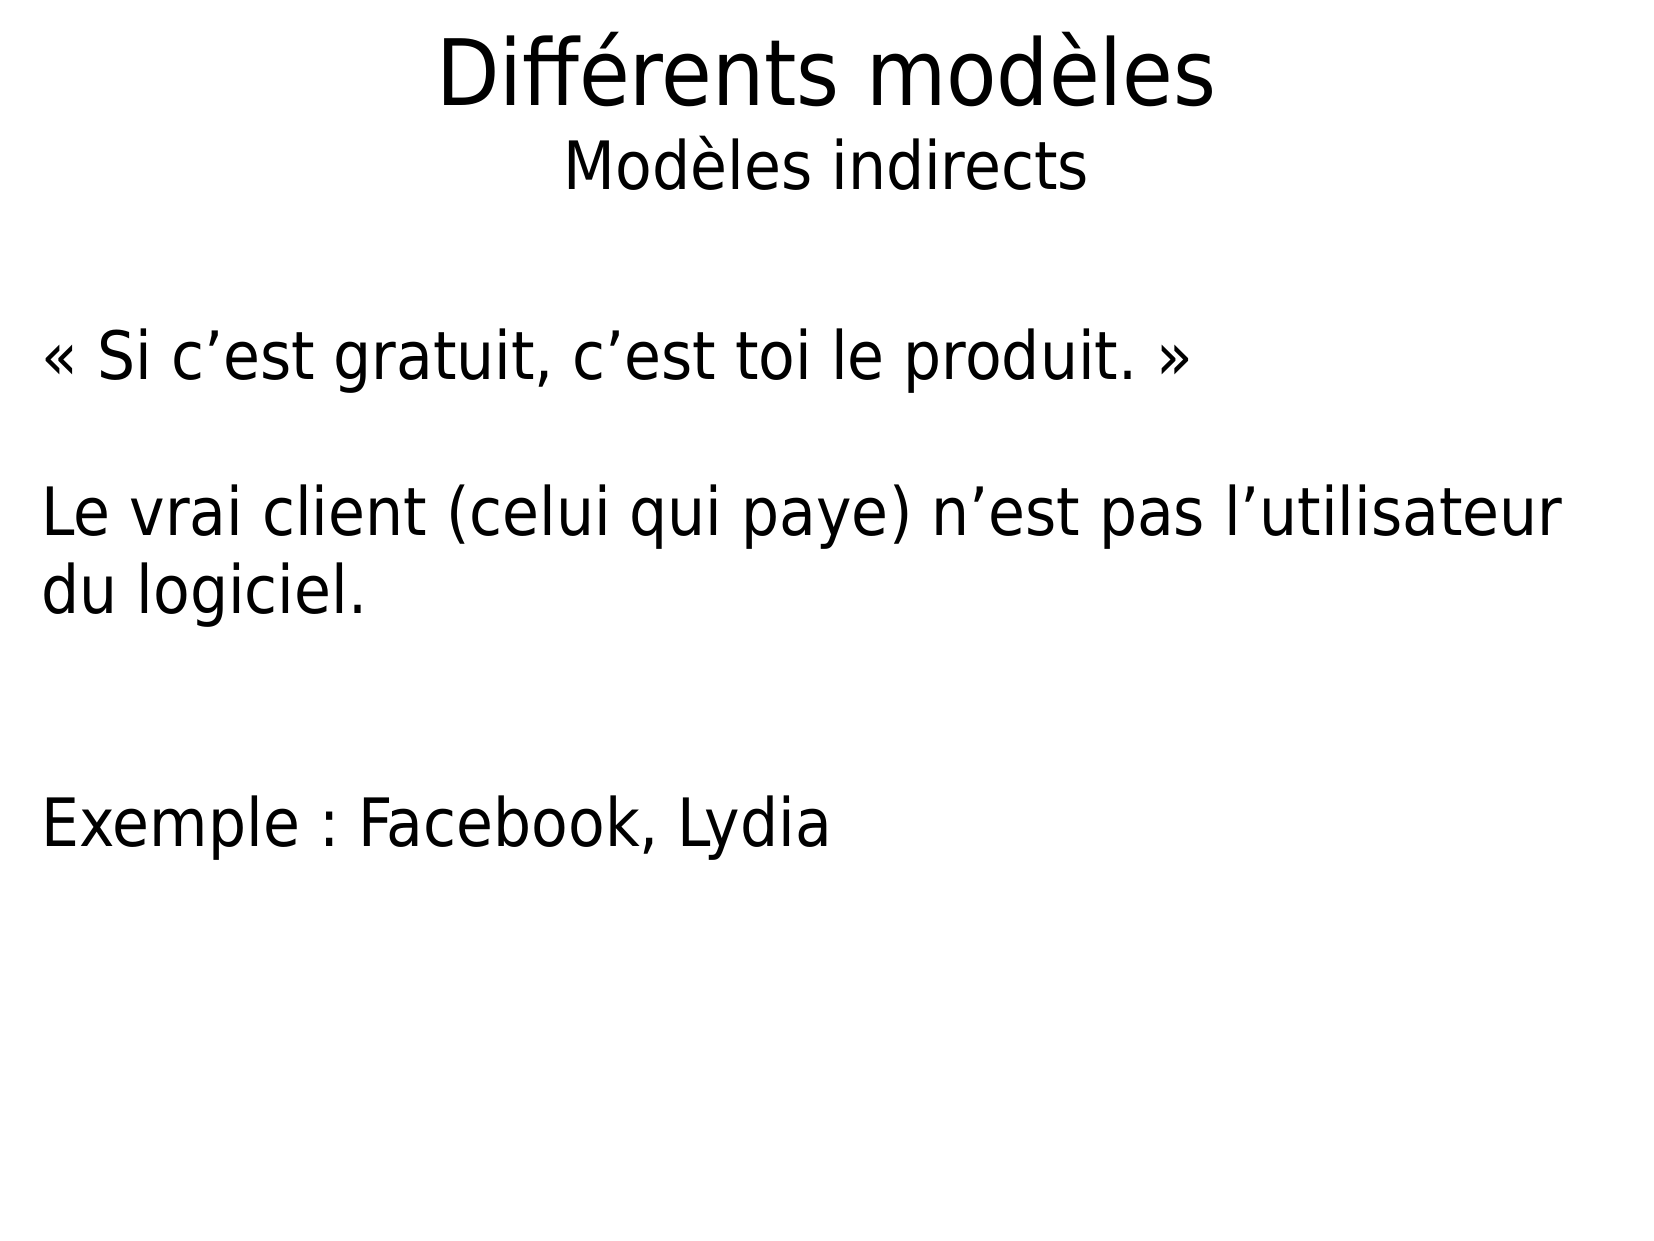

# Différents modèles Modèles indirects
« Si c’est gratuit, c’est toi le produit. »
Le vrai client (celui qui paye) n’est pas l’utilisateur du logiciel.
Exemple : Facebook, Lydia